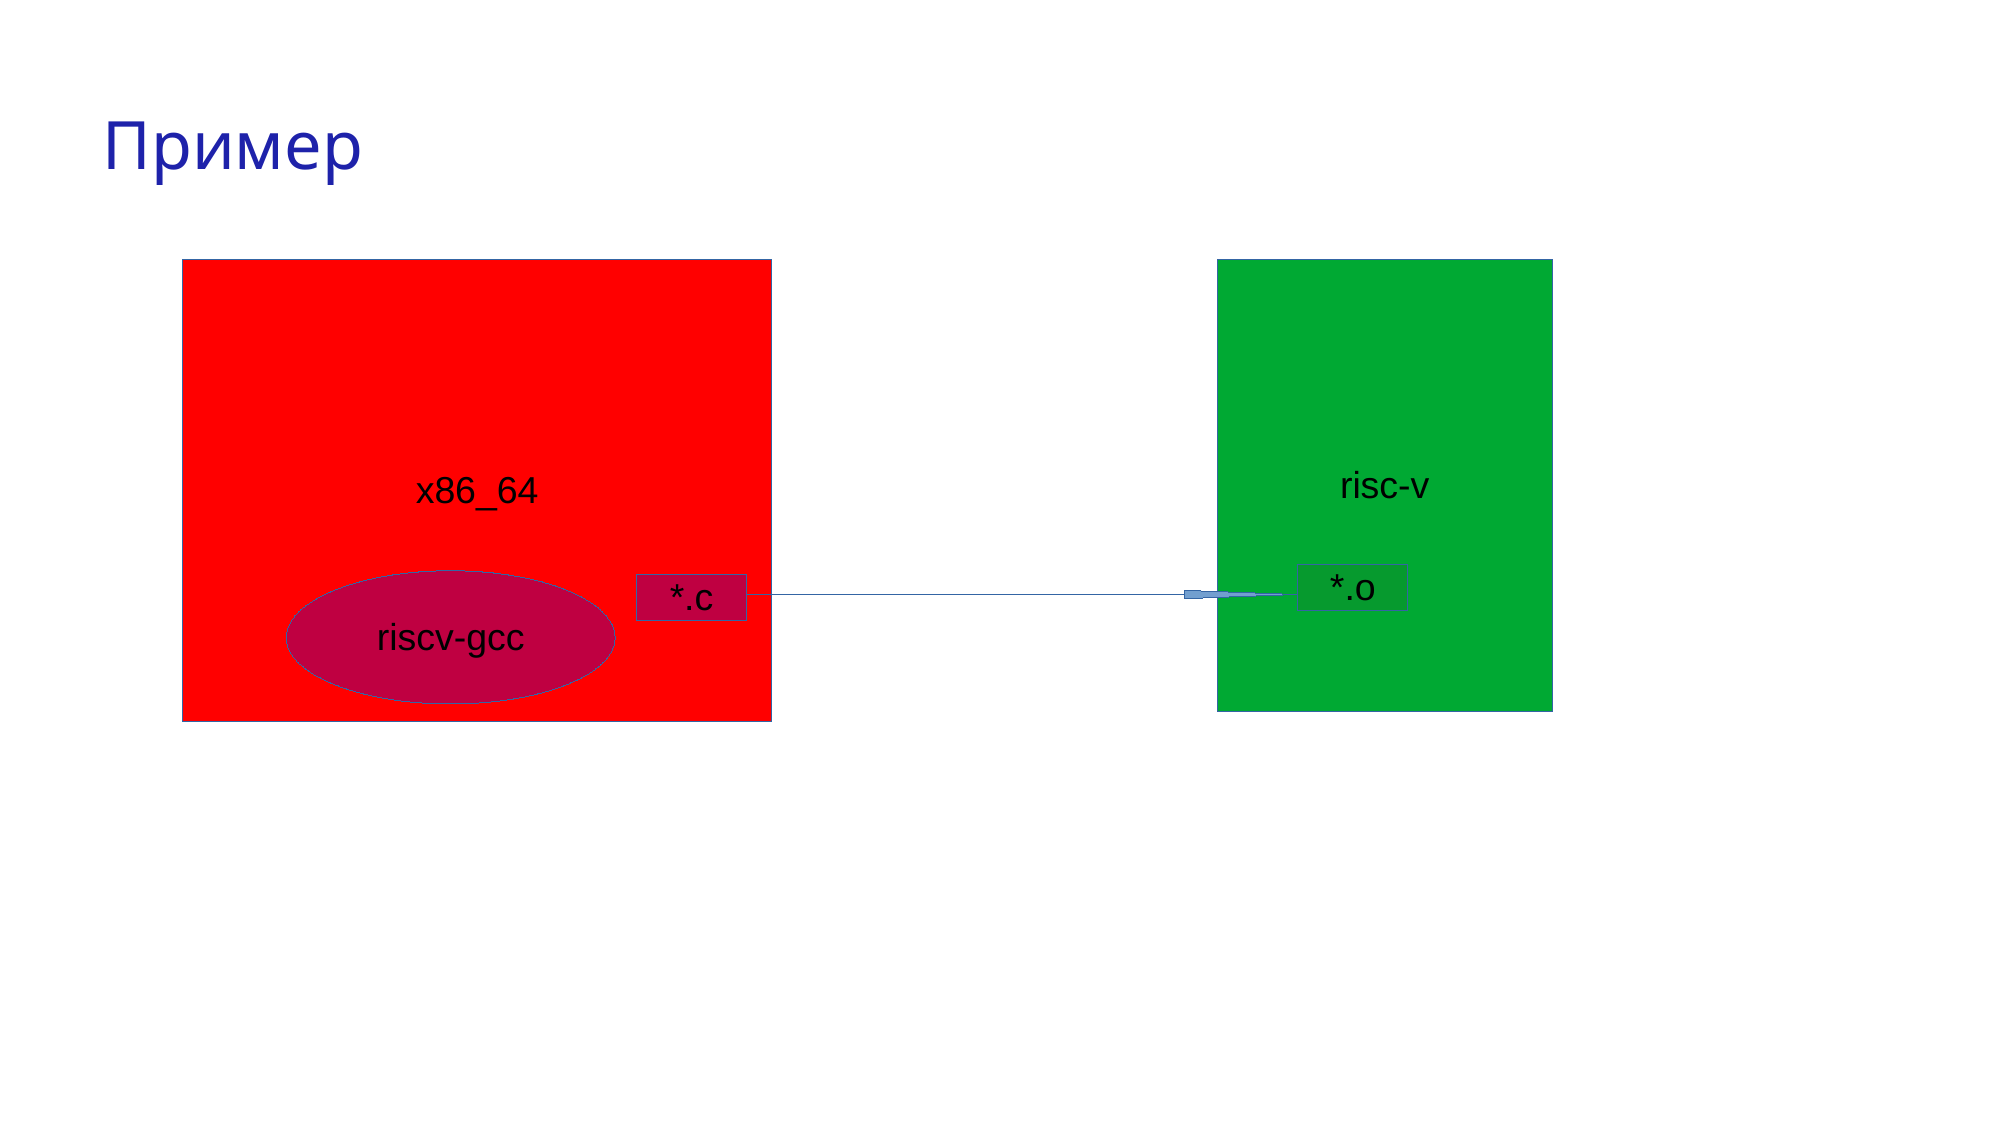

# Пример
x86_64
risc-v
*.o
riscv-gcc
*.c